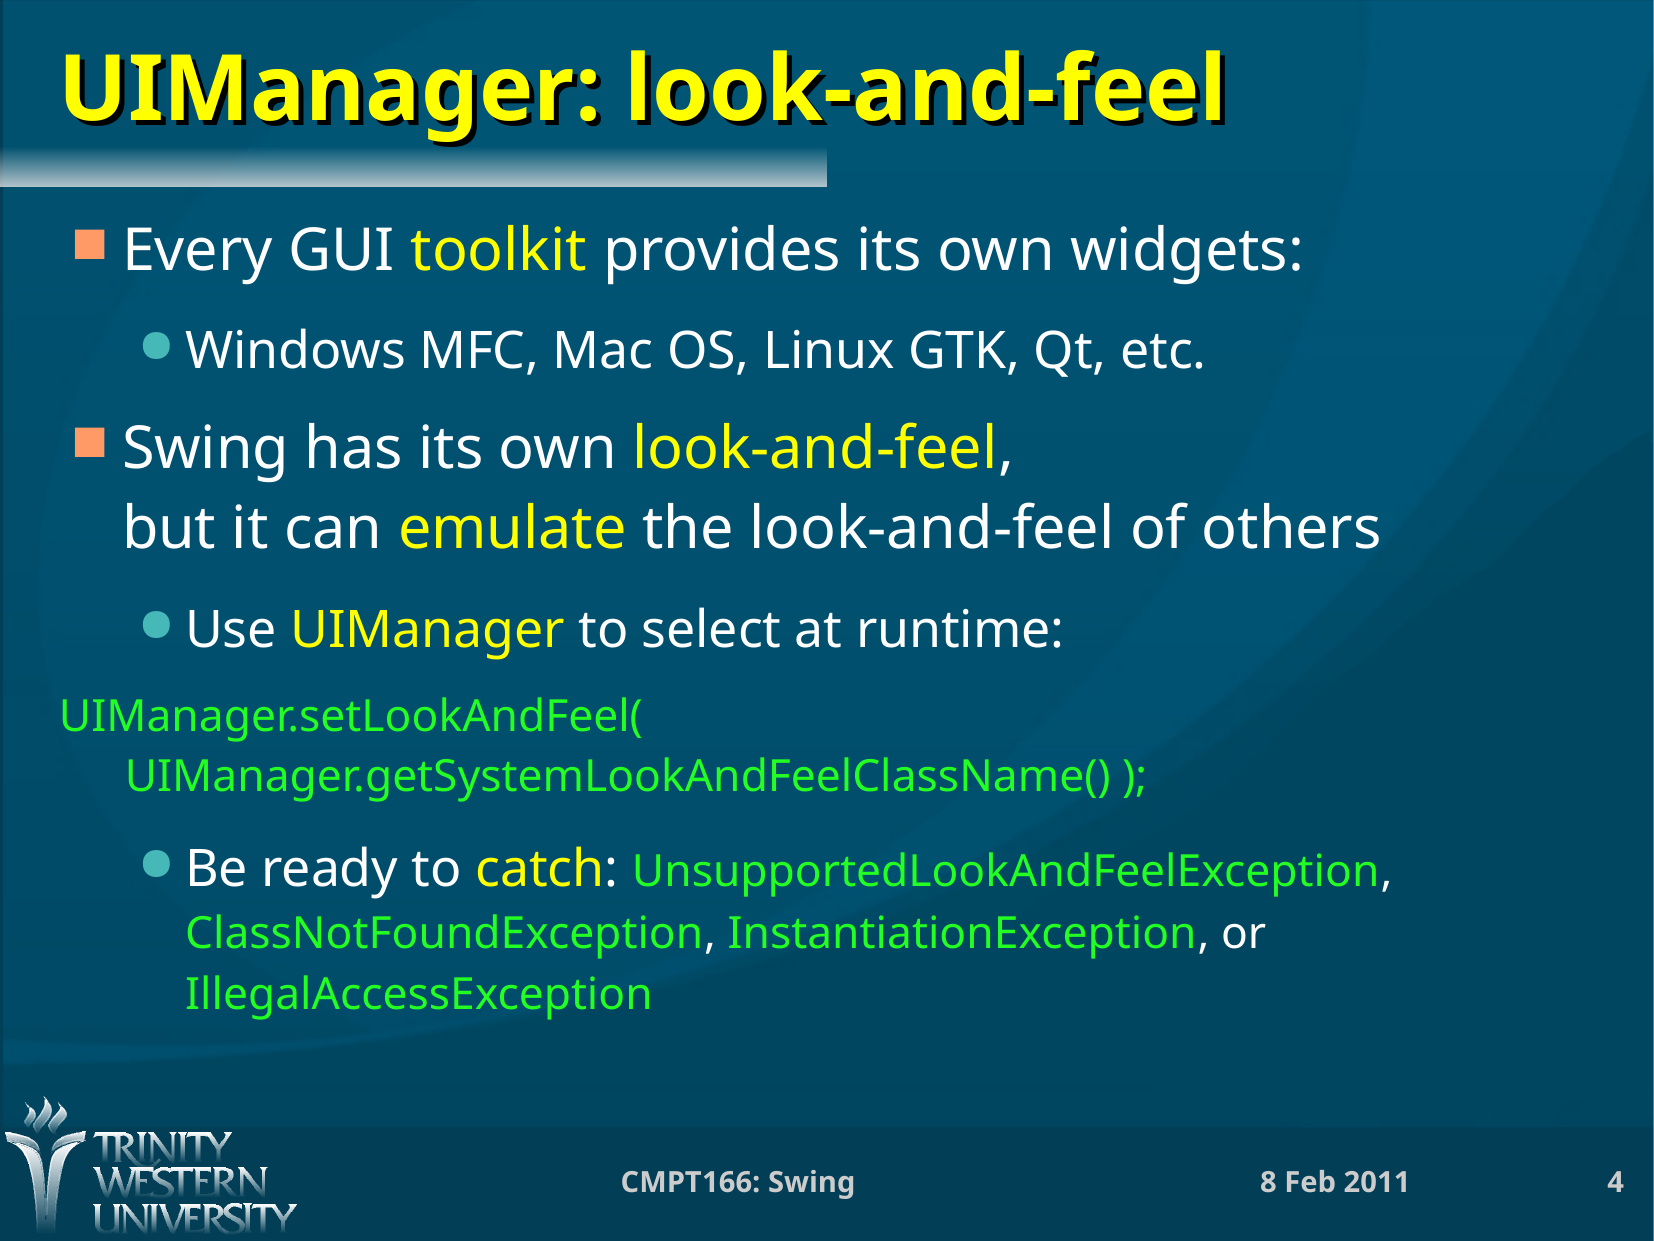

# UIManager: look-and-feel
Every GUI toolkit provides its own widgets:
Windows MFC, Mac OS, Linux GTK, Qt, etc.
Swing has its own look-and-feel,
but it can emulate the look-and-feel of others
Use UIManager to select at runtime:
UIManager.setLookAndFeel(
		UIManager.getSystemLookAndFeelClassName() );
Be ready to catch: UnsupportedLookAndFeelException, ClassNotFoundException, InstantiationException, or IllegalAccessException
CMPT166: Swing
8 Feb 2011
4